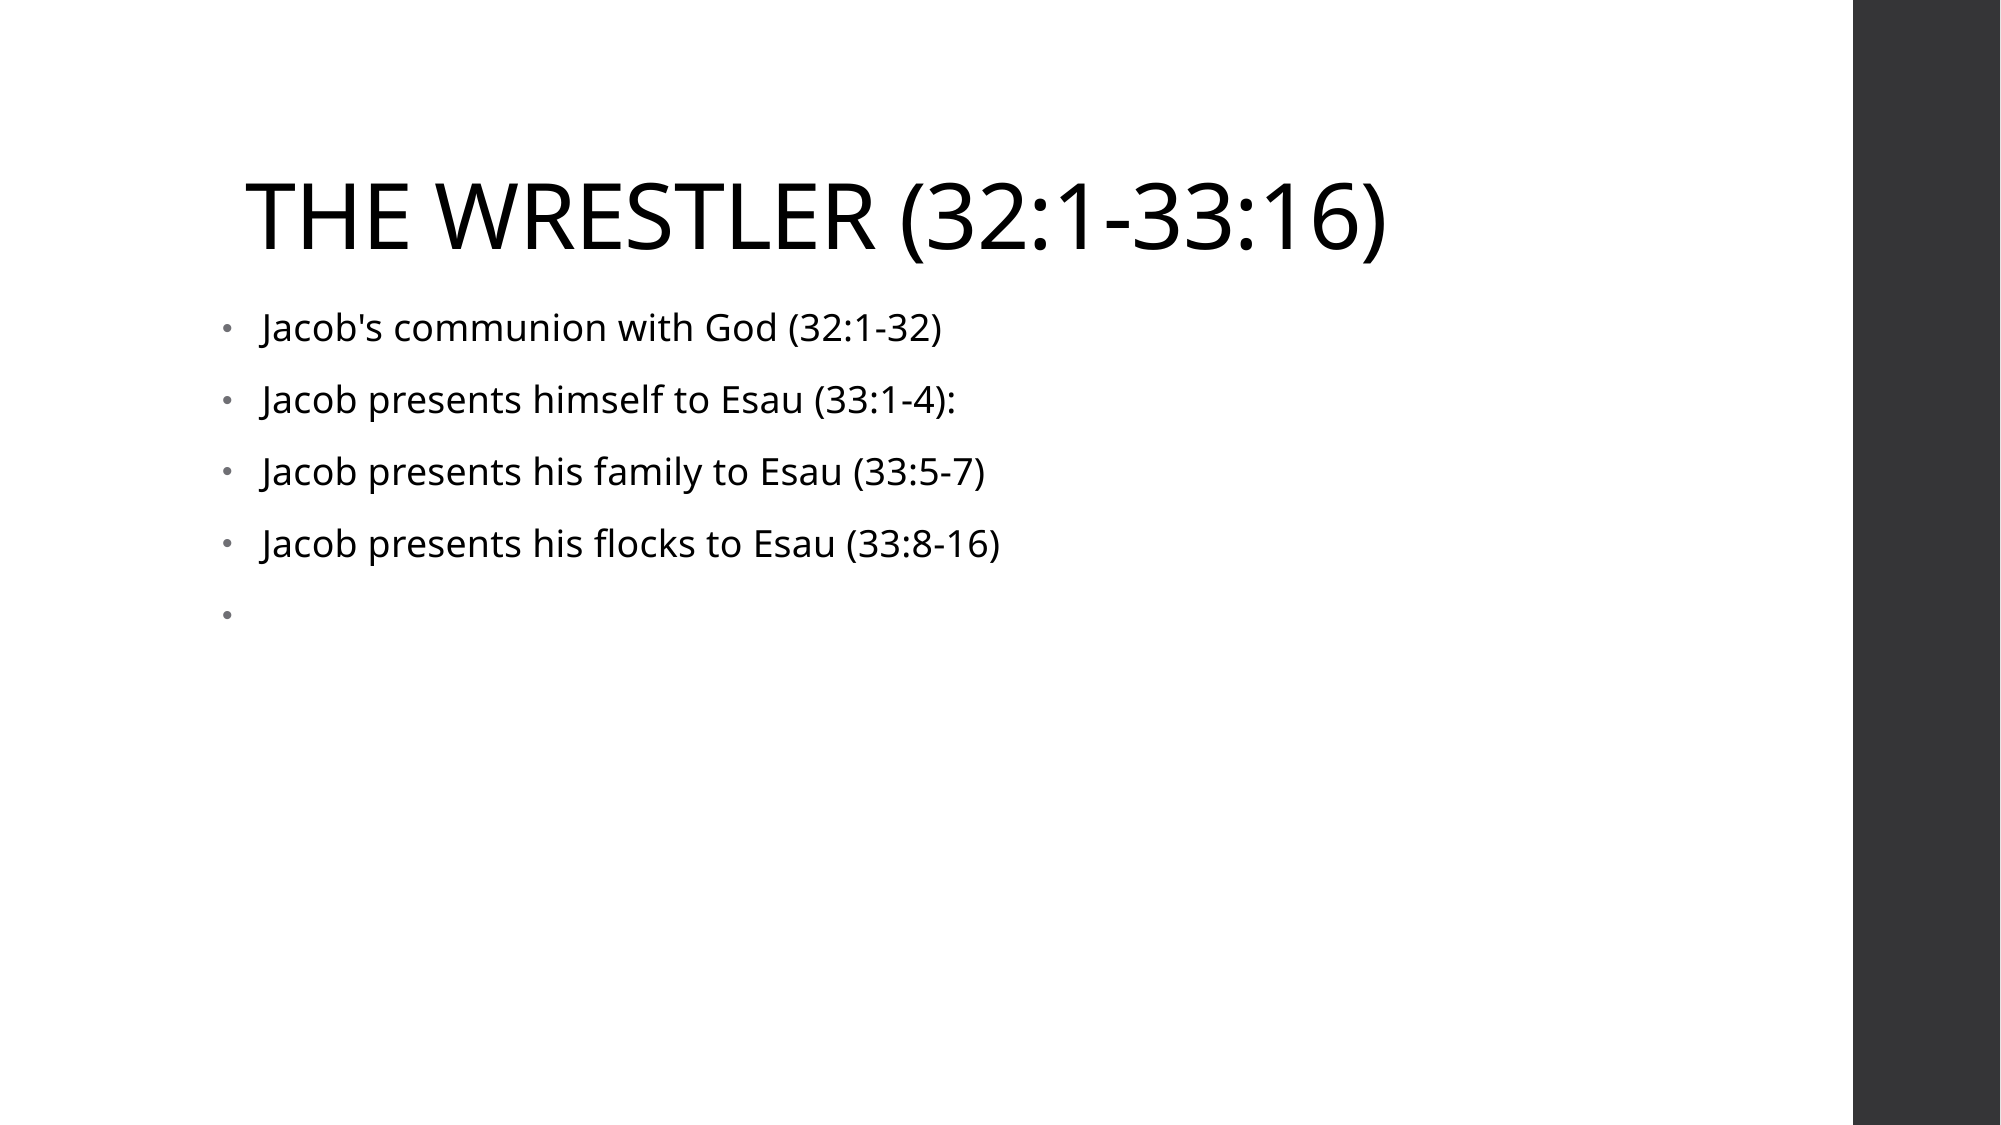

# THE WRESTLER (32:1-33:16)
 Jacob's communion with God (32:1-32)
 Jacob presents himself to Esau (33:1-4):
 Jacob presents his family to Esau (33:5-7)
 Jacob presents his flocks to Esau (33:8-16)